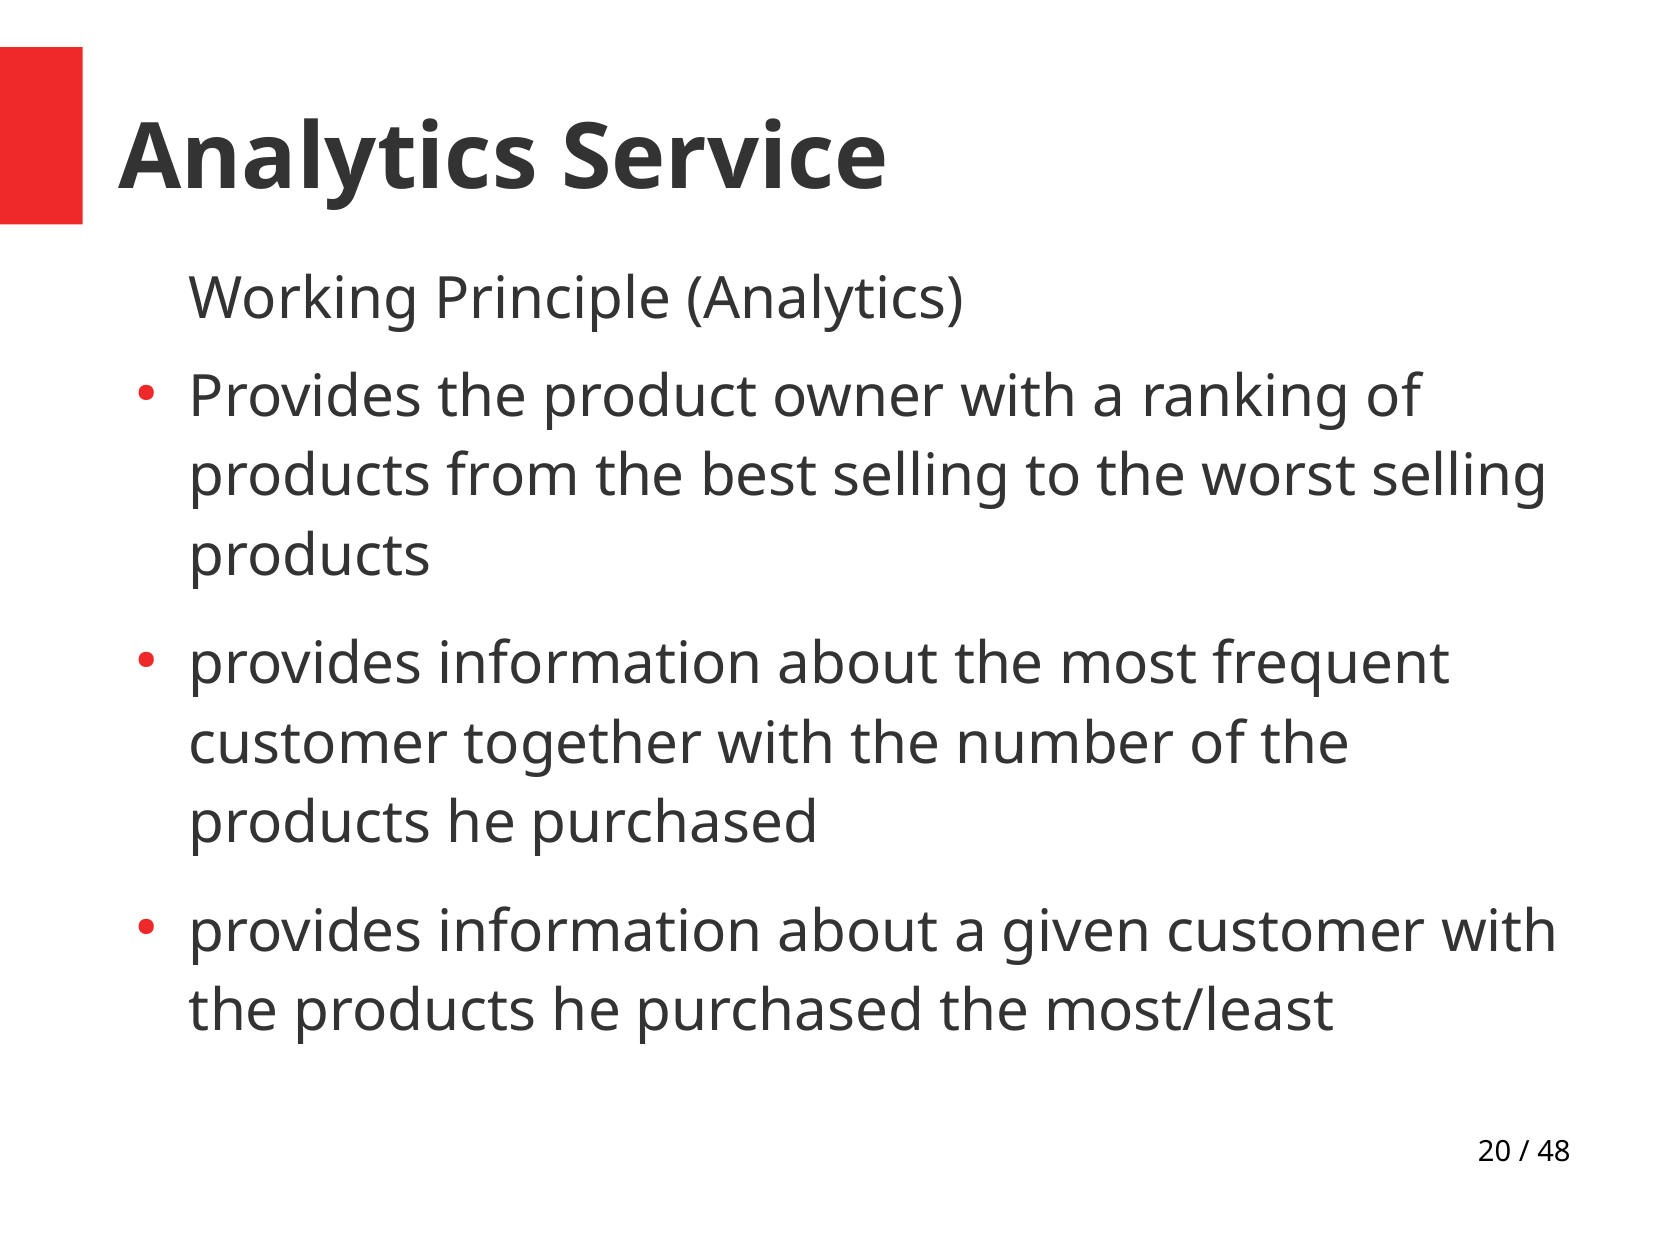

# Analytics Service
Working Principle (Analytics)
Provides the product owner with a ranking of products from the best selling to the worst selling products
provides information about the most frequent customer together with the number of the products he purchased
provides information about a given customer with the products he purchased the most/least
20